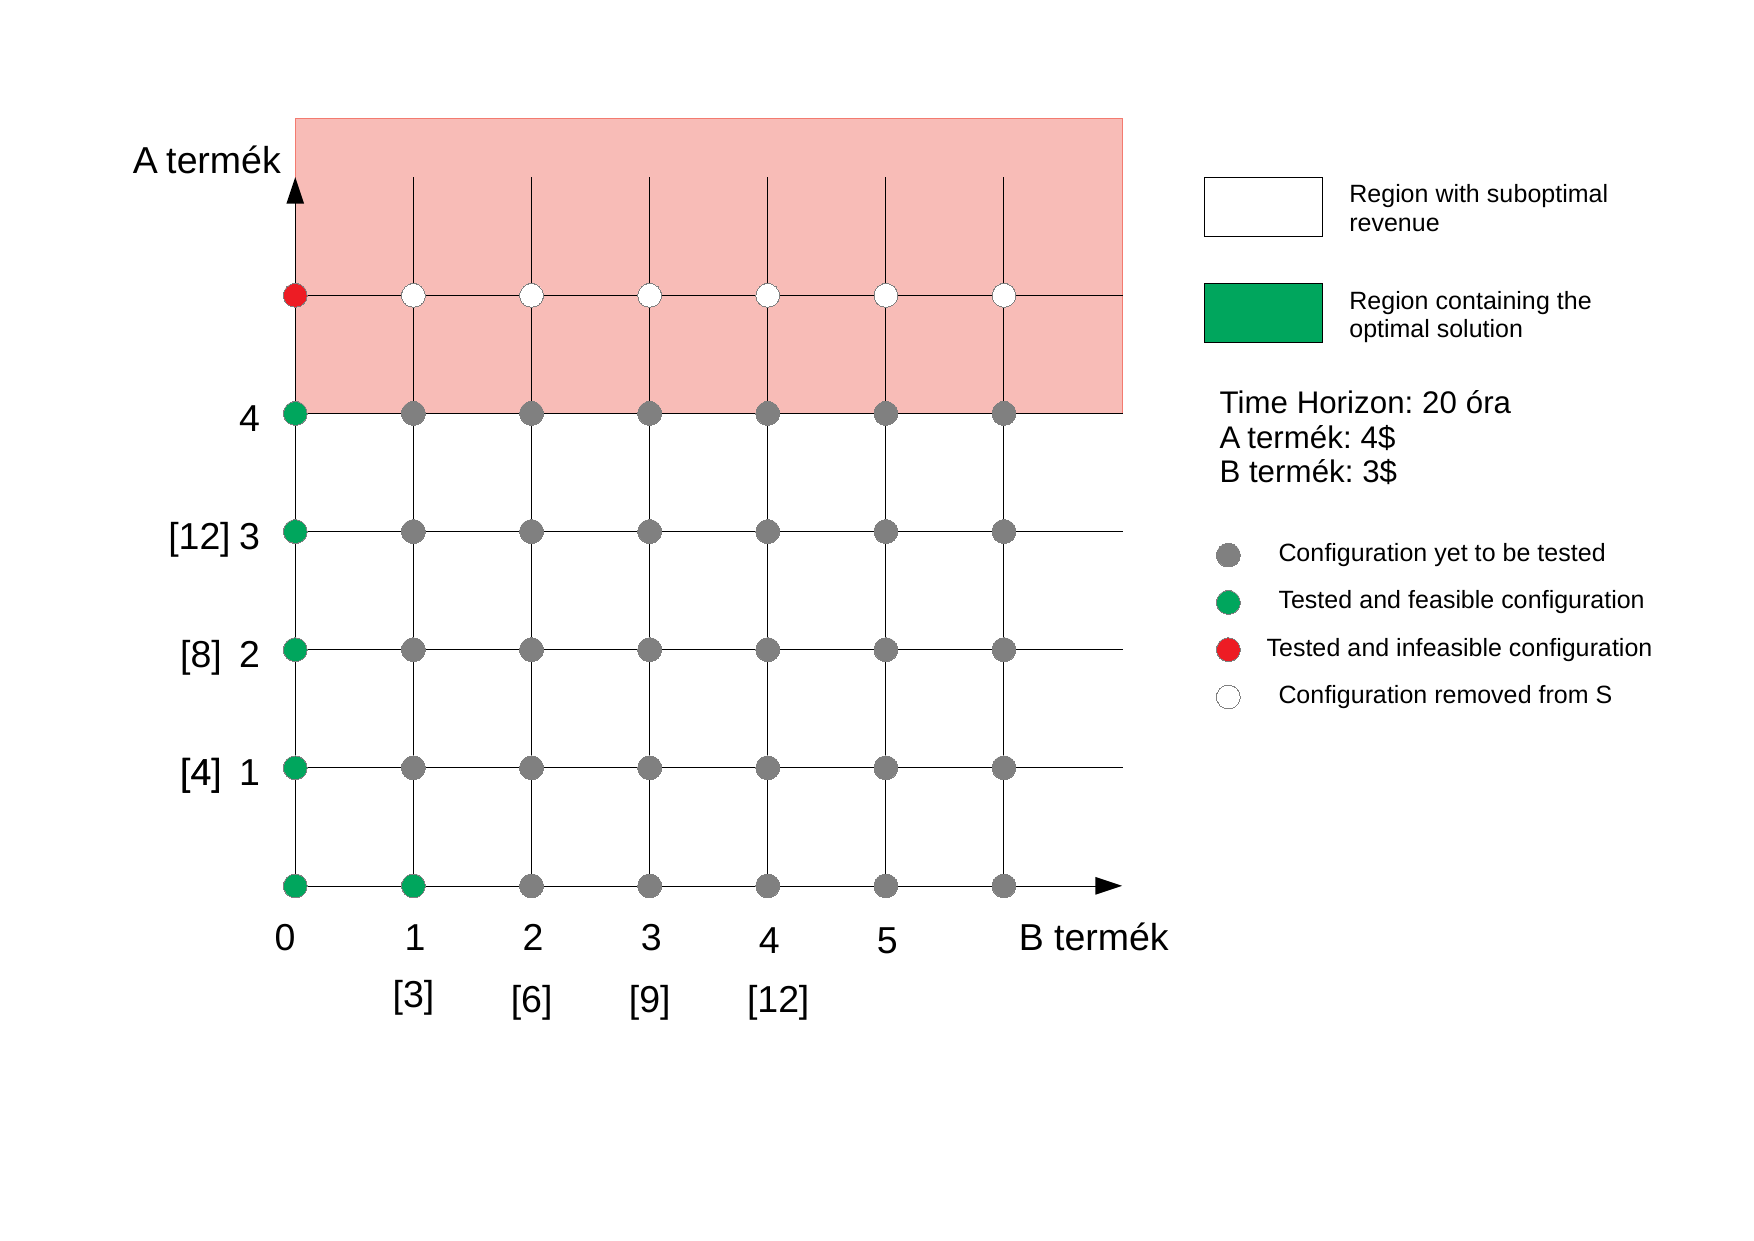

A termék
Region with suboptimal revenue
Region containing the optimal solution
Time Horizon: 20 óra
A termék: 4$
B termék: 3$
4
[12]
3
Configuration yet to be tested
Tested and feasible configuration
[8]
2
Tested and infeasible configuration
Configuration removed from S
[4]
[4]
1
0
1
2
3
B termék
4
5
[3]
[6]
[9]
[12]